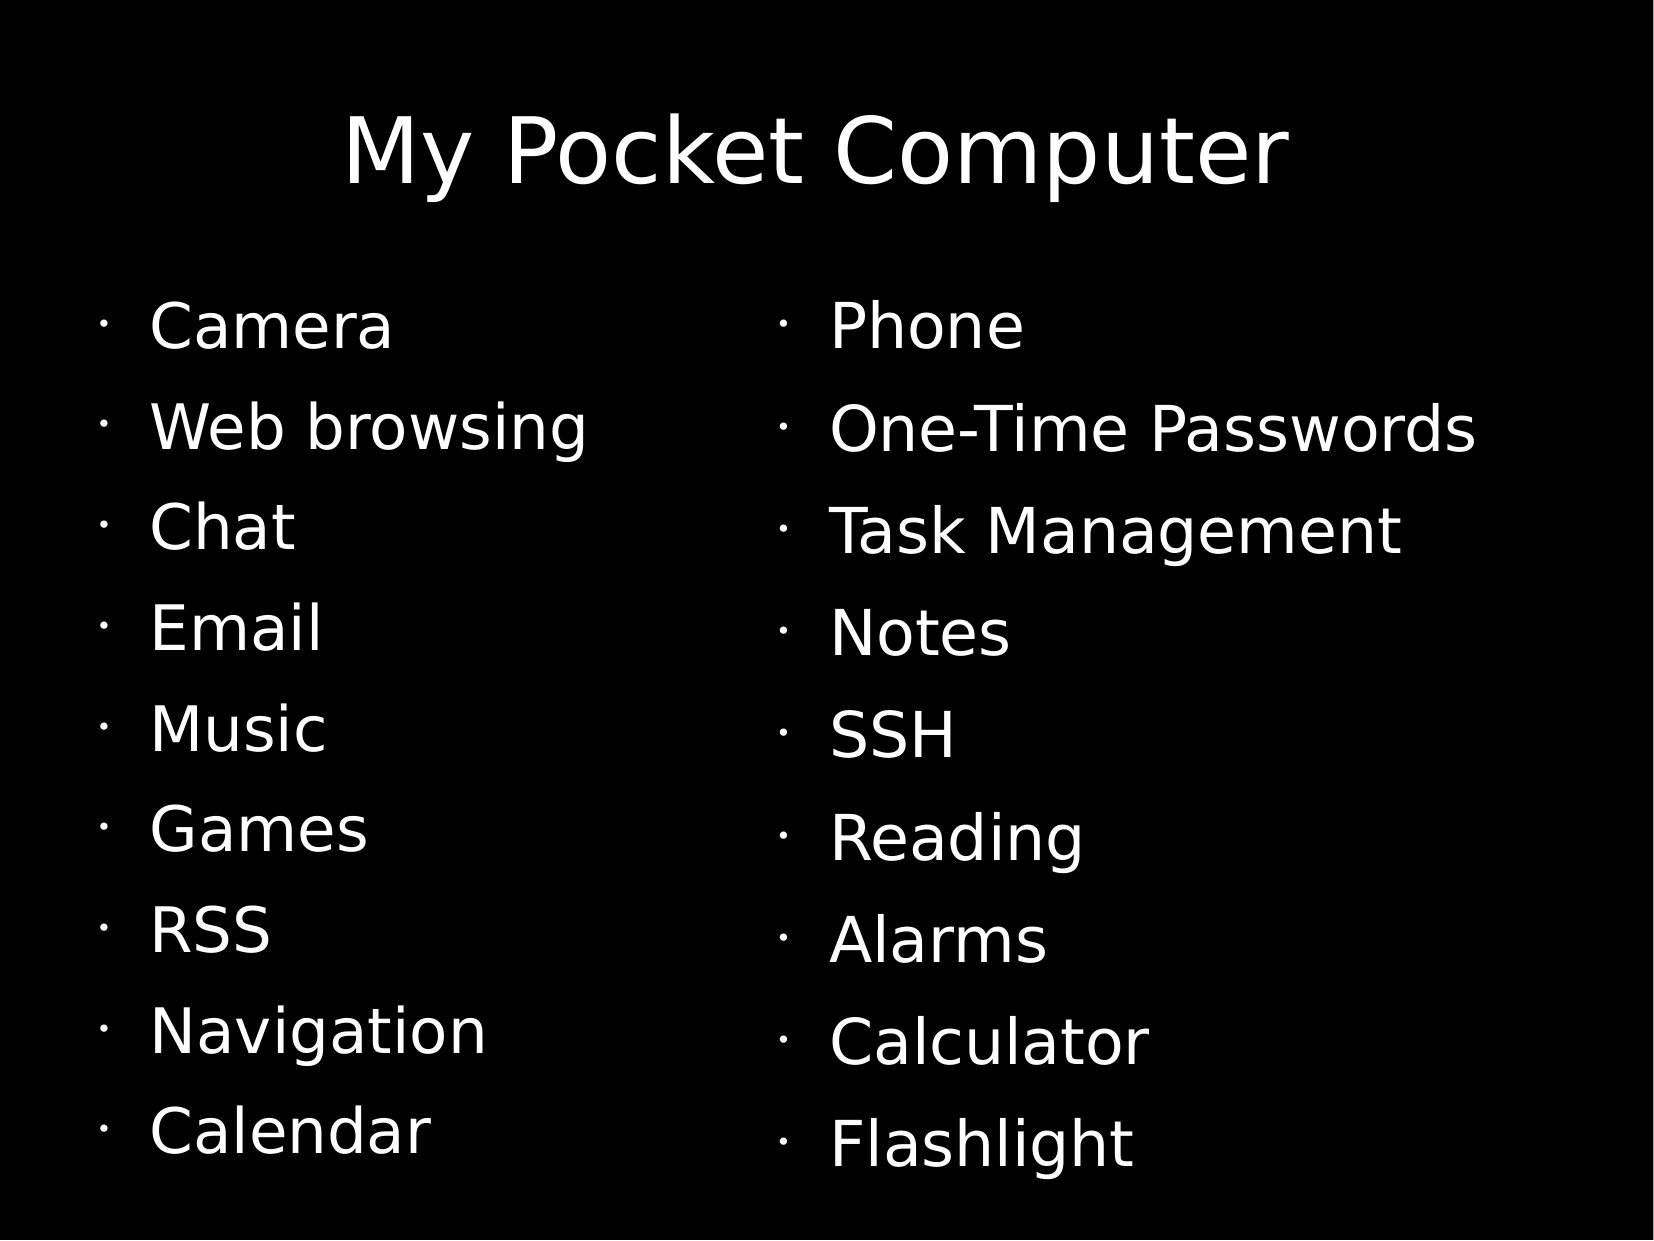

# My Pocket Computer
Camera
Web browsing
Chat
Email
Music
Games
RSS
Navigation
Calendar
Phone
One-Time Passwords
Task Management
Notes
SSH
Reading
Alarms
Calculator
Flashlight